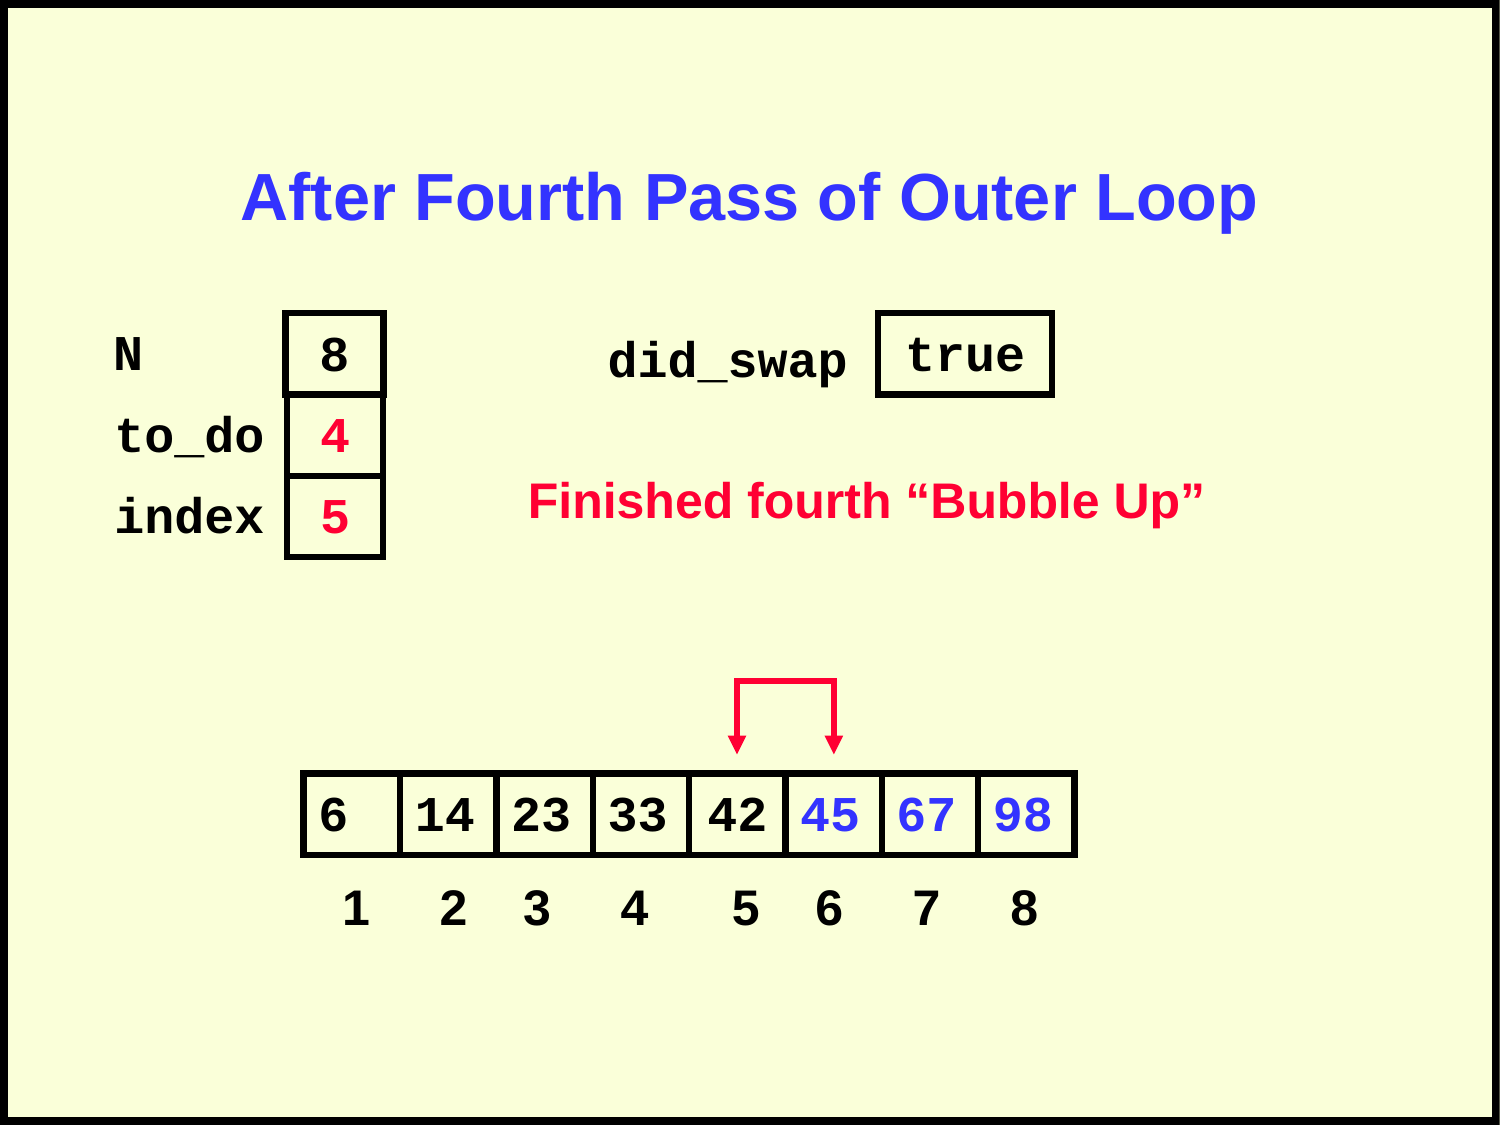

# After Fourth Pass of Outer Loop
N
8
true
did_swap
to_do
4
Finished fourth “Bubble Up”
index
5
6
14
23
33
42
45
67
98
1 2 3 4 5 6 7 8